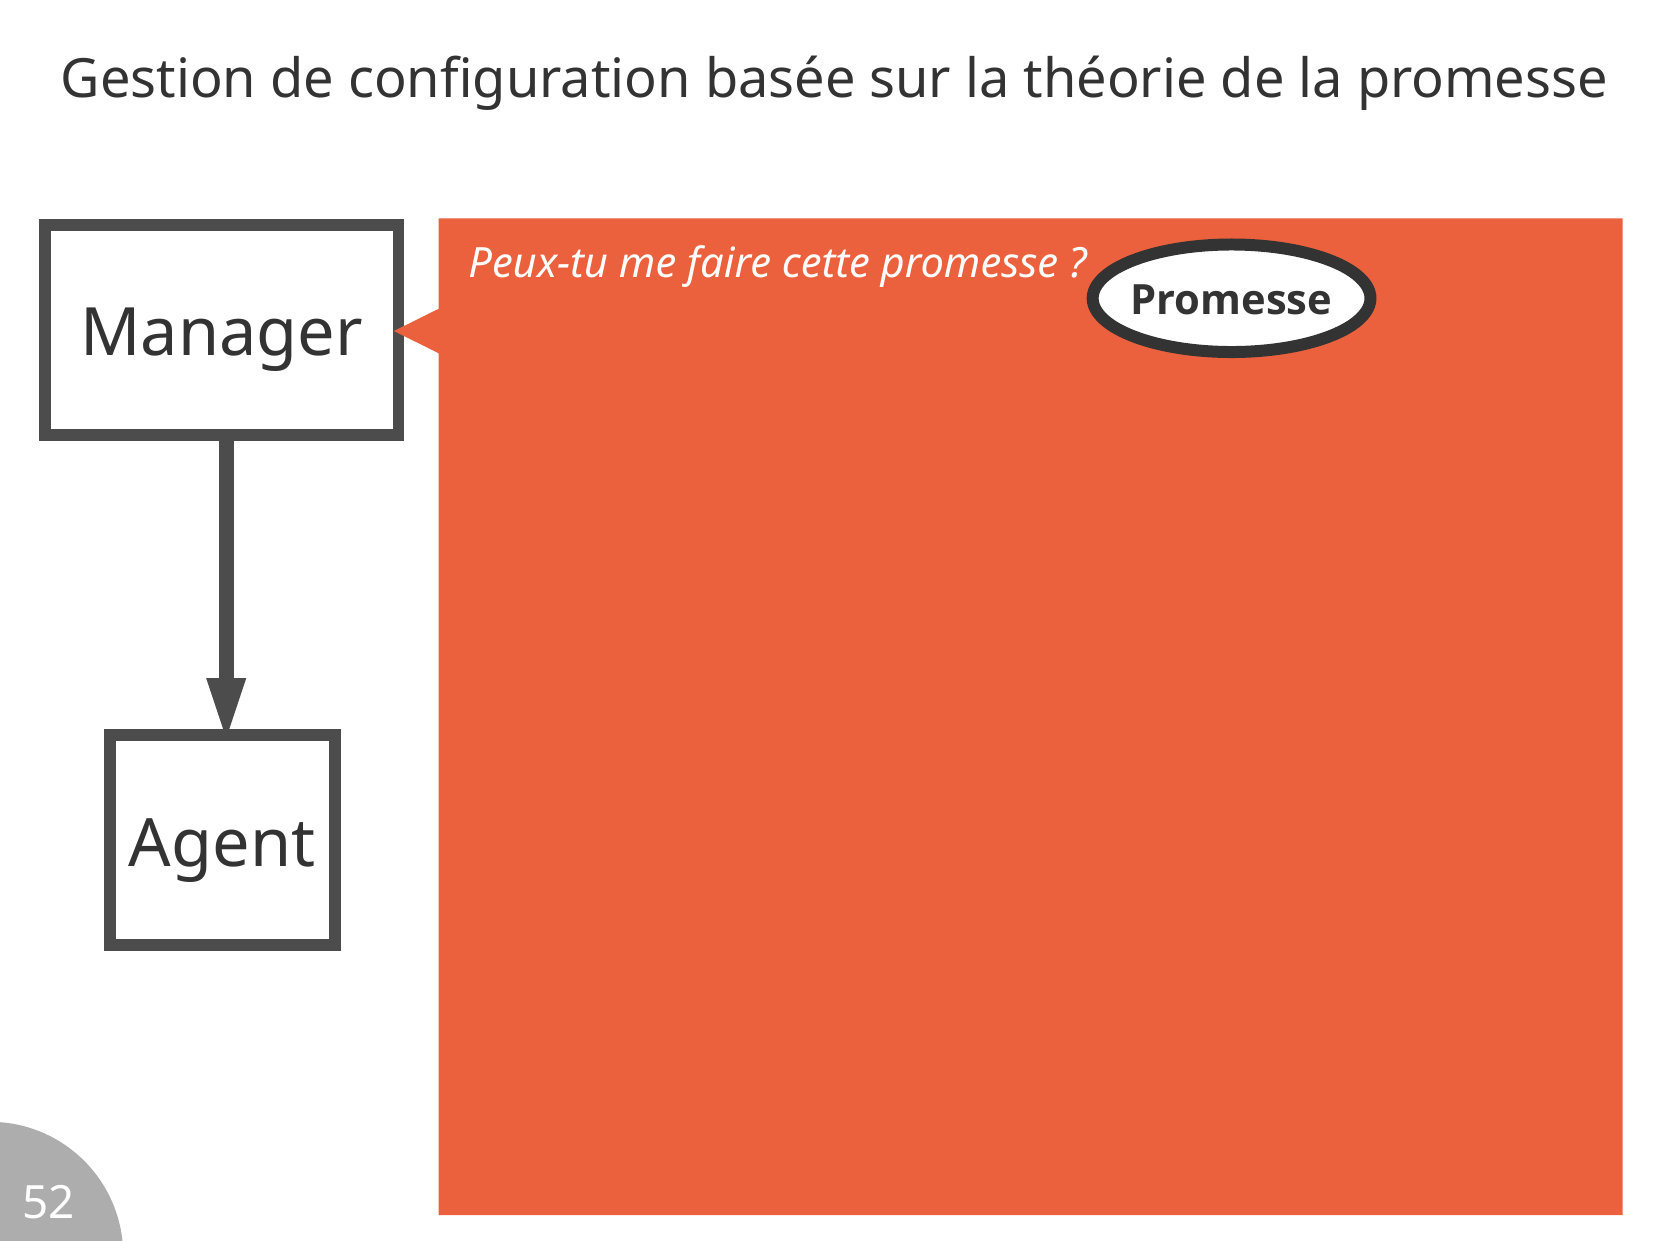

Gestion de configuration basée sur la théorie de la promesse
Peux-tu me faire cette promesse ?
Promesse
Manager
Agent
52